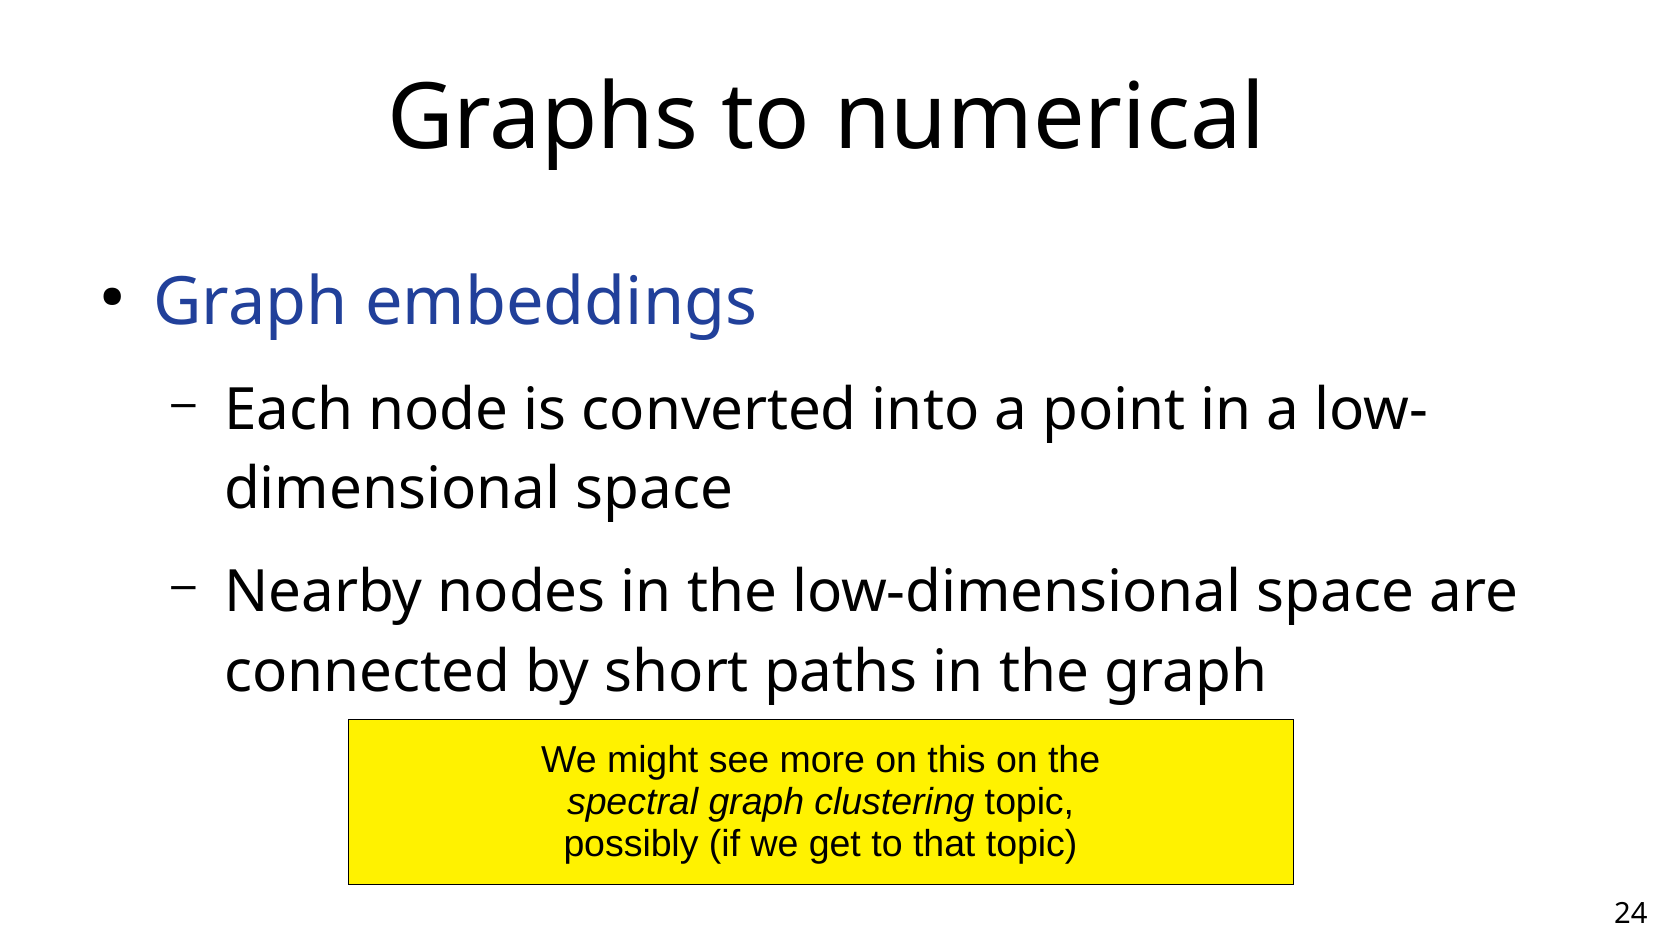

# Graphs to numerical
Graph embeddings
Each node is converted into a point in a low-dimensional space
Nearby nodes in the low-dimensional space are connected by short paths in the graph
We might see more on this on the
spectral graph clustering topic,
possibly (if we get to that topic)
24